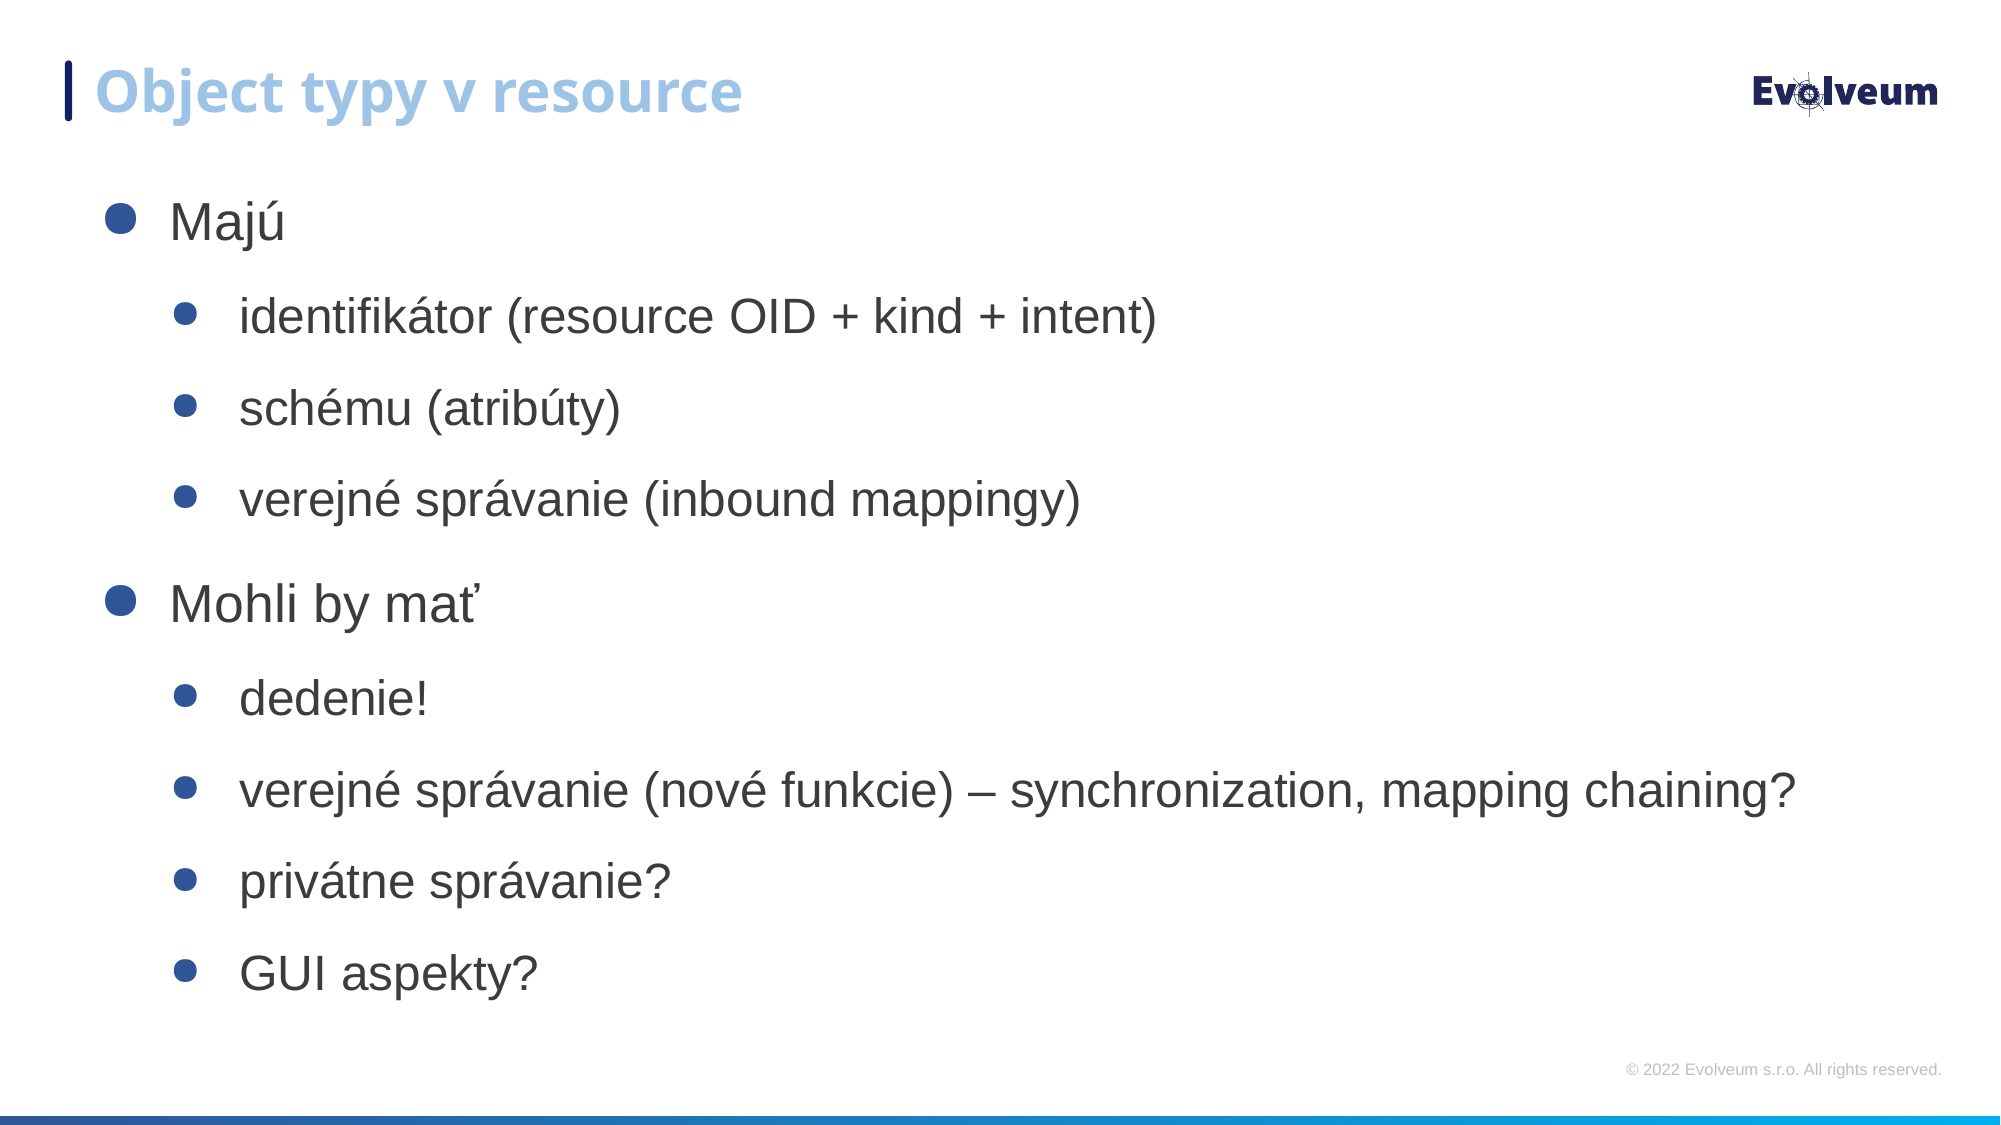

# Object typy v resource
Majú
identifikátor (resource OID + kind + intent)
schému (atribúty)
verejné správanie (inbound mappingy)
Mohli by mať
dedenie!
verejné správanie (nové funkcie) – synchronization, mapping chaining?
privátne správanie?
GUI aspekty?